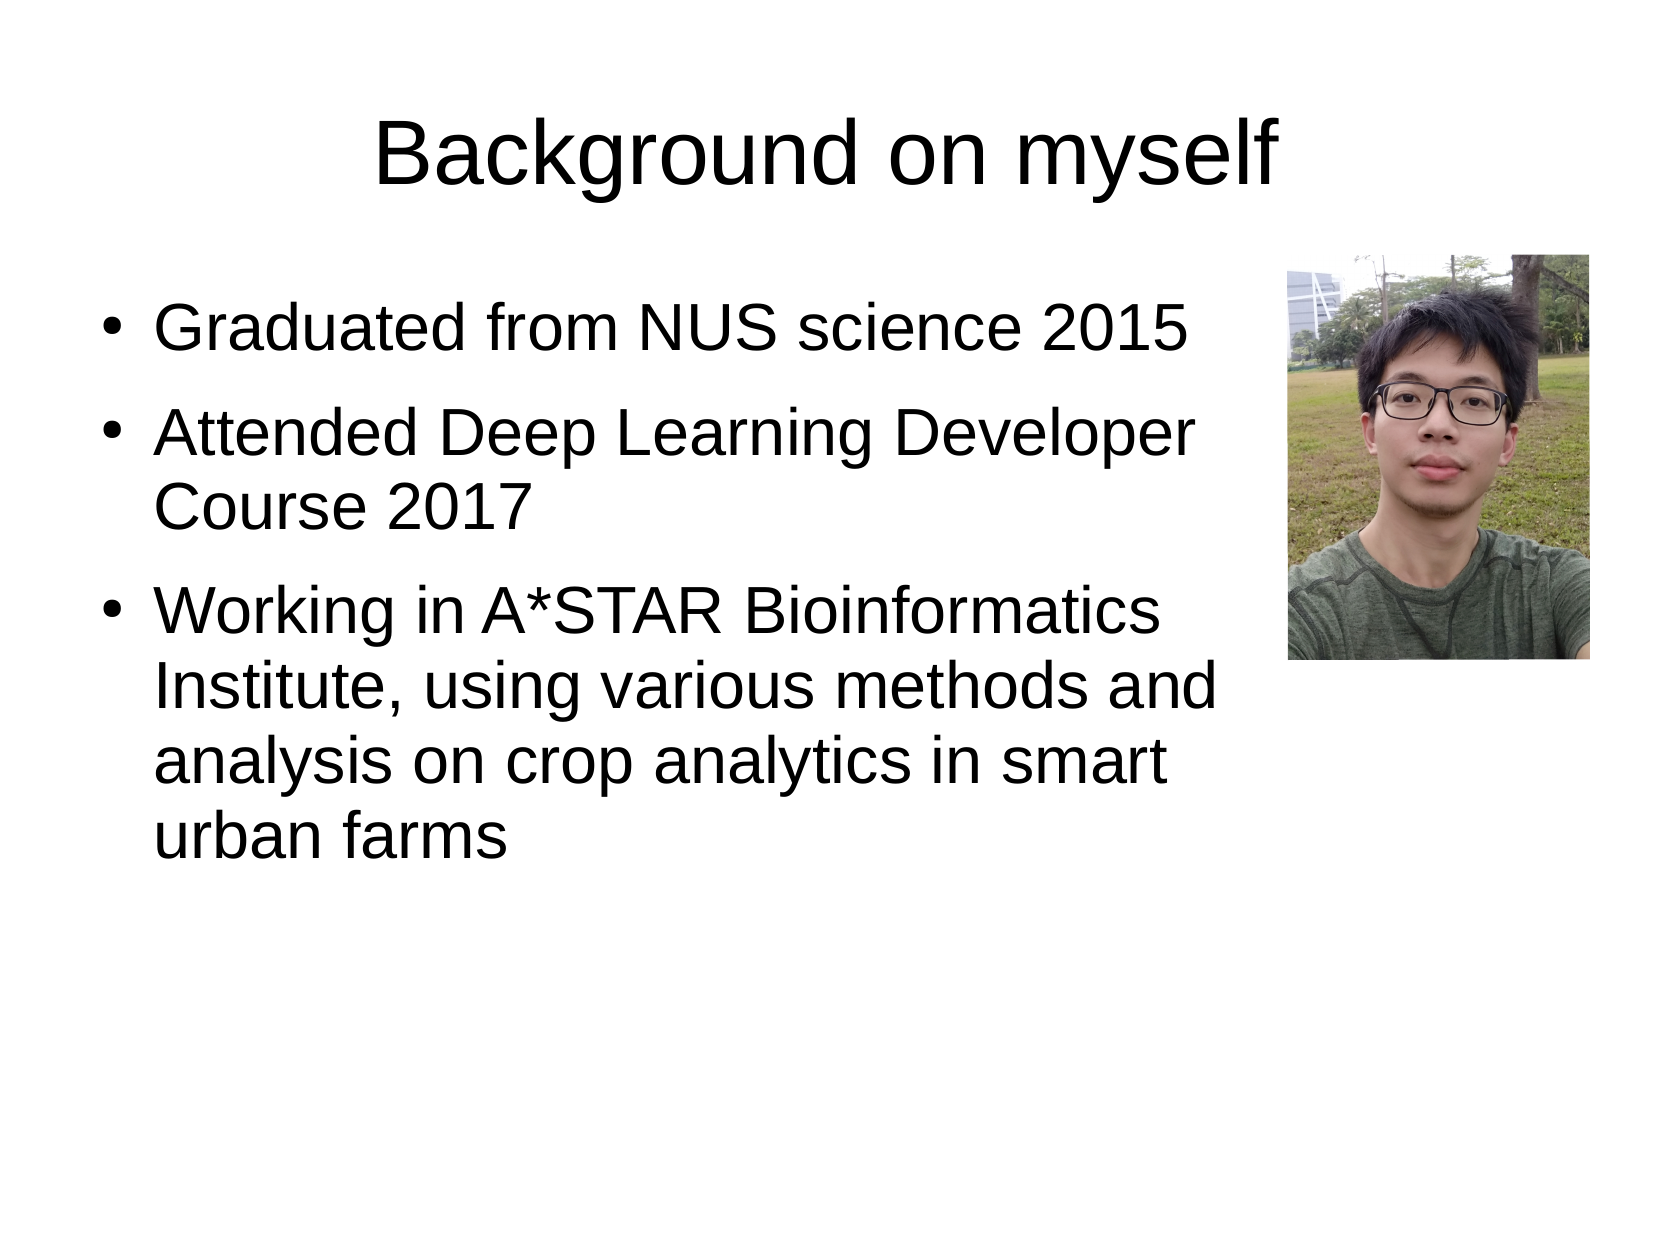

# Background on myself
Graduated from NUS science 2015
Attended Deep Learning Developer Course 2017
Working in A*STAR Bioinformatics Institute, using various methods and analysis on crop analytics in smart urban farms